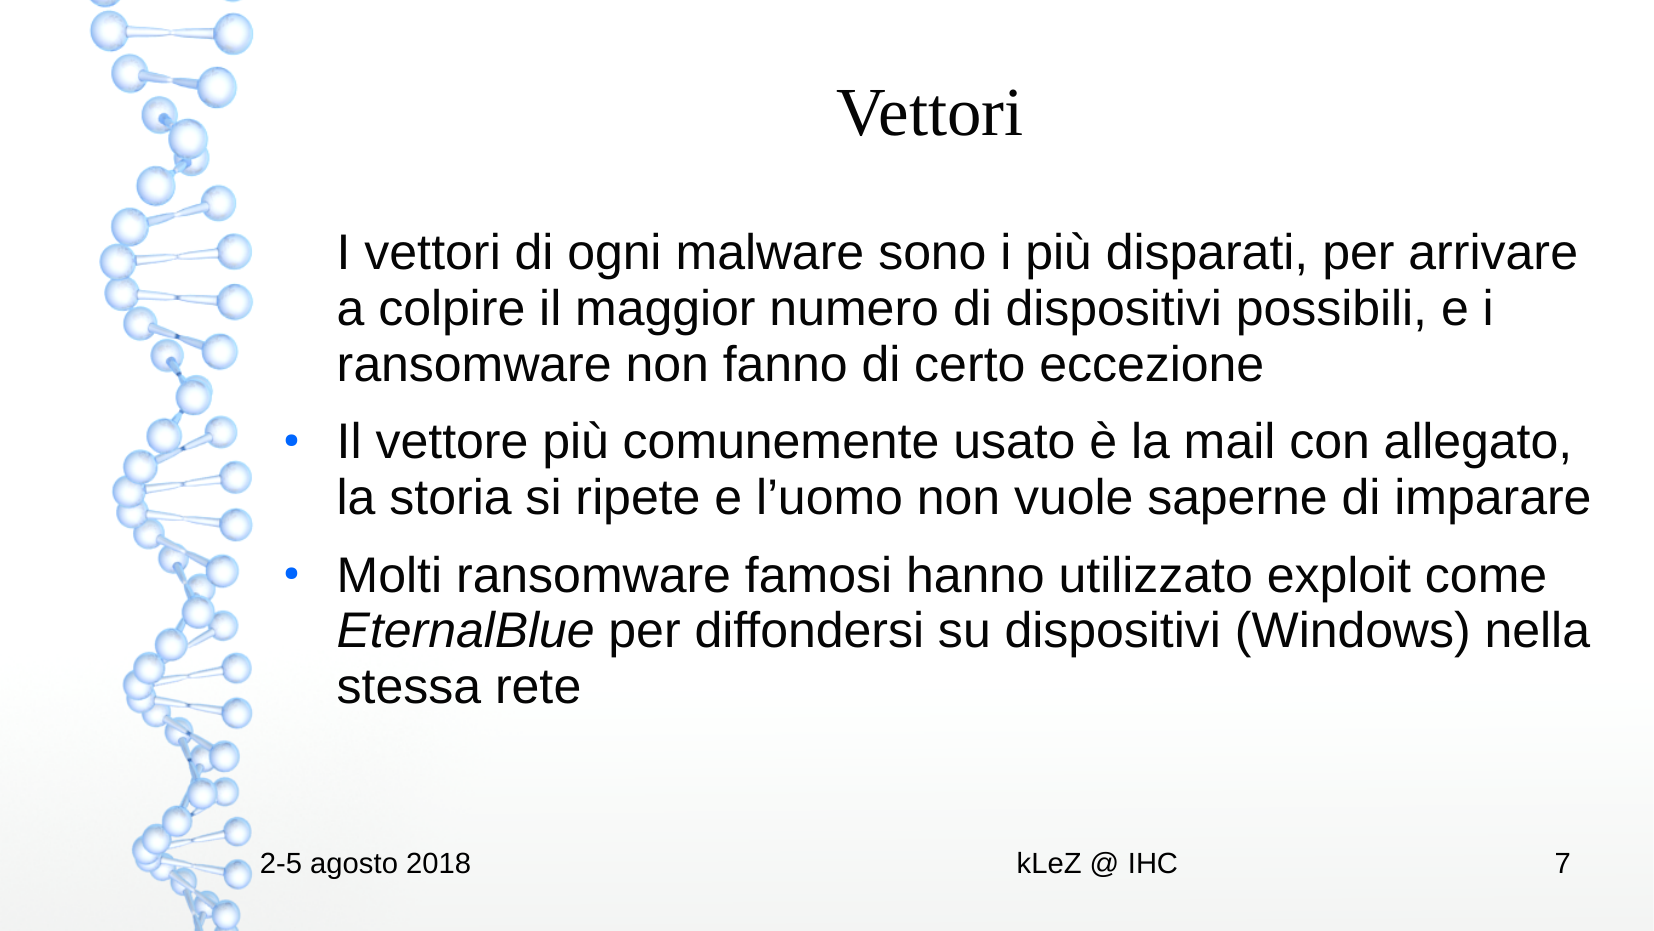

# Vettori
I vettori di ogni malware sono i più disparati, per arrivare a colpire il maggior numero di dispositivi possibili, e i ransomware non fanno di certo eccezione
Il vettore più comunemente usato è la mail con allegato, la storia si ripete e l’uomo non vuole saperne di imparare
Molti ransomware famosi hanno utilizzato exploit come EternalBlue per diffondersi su dispositivi (Windows) nella stessa rete
2-5 agosto 2018
kLeZ @ IHC
7